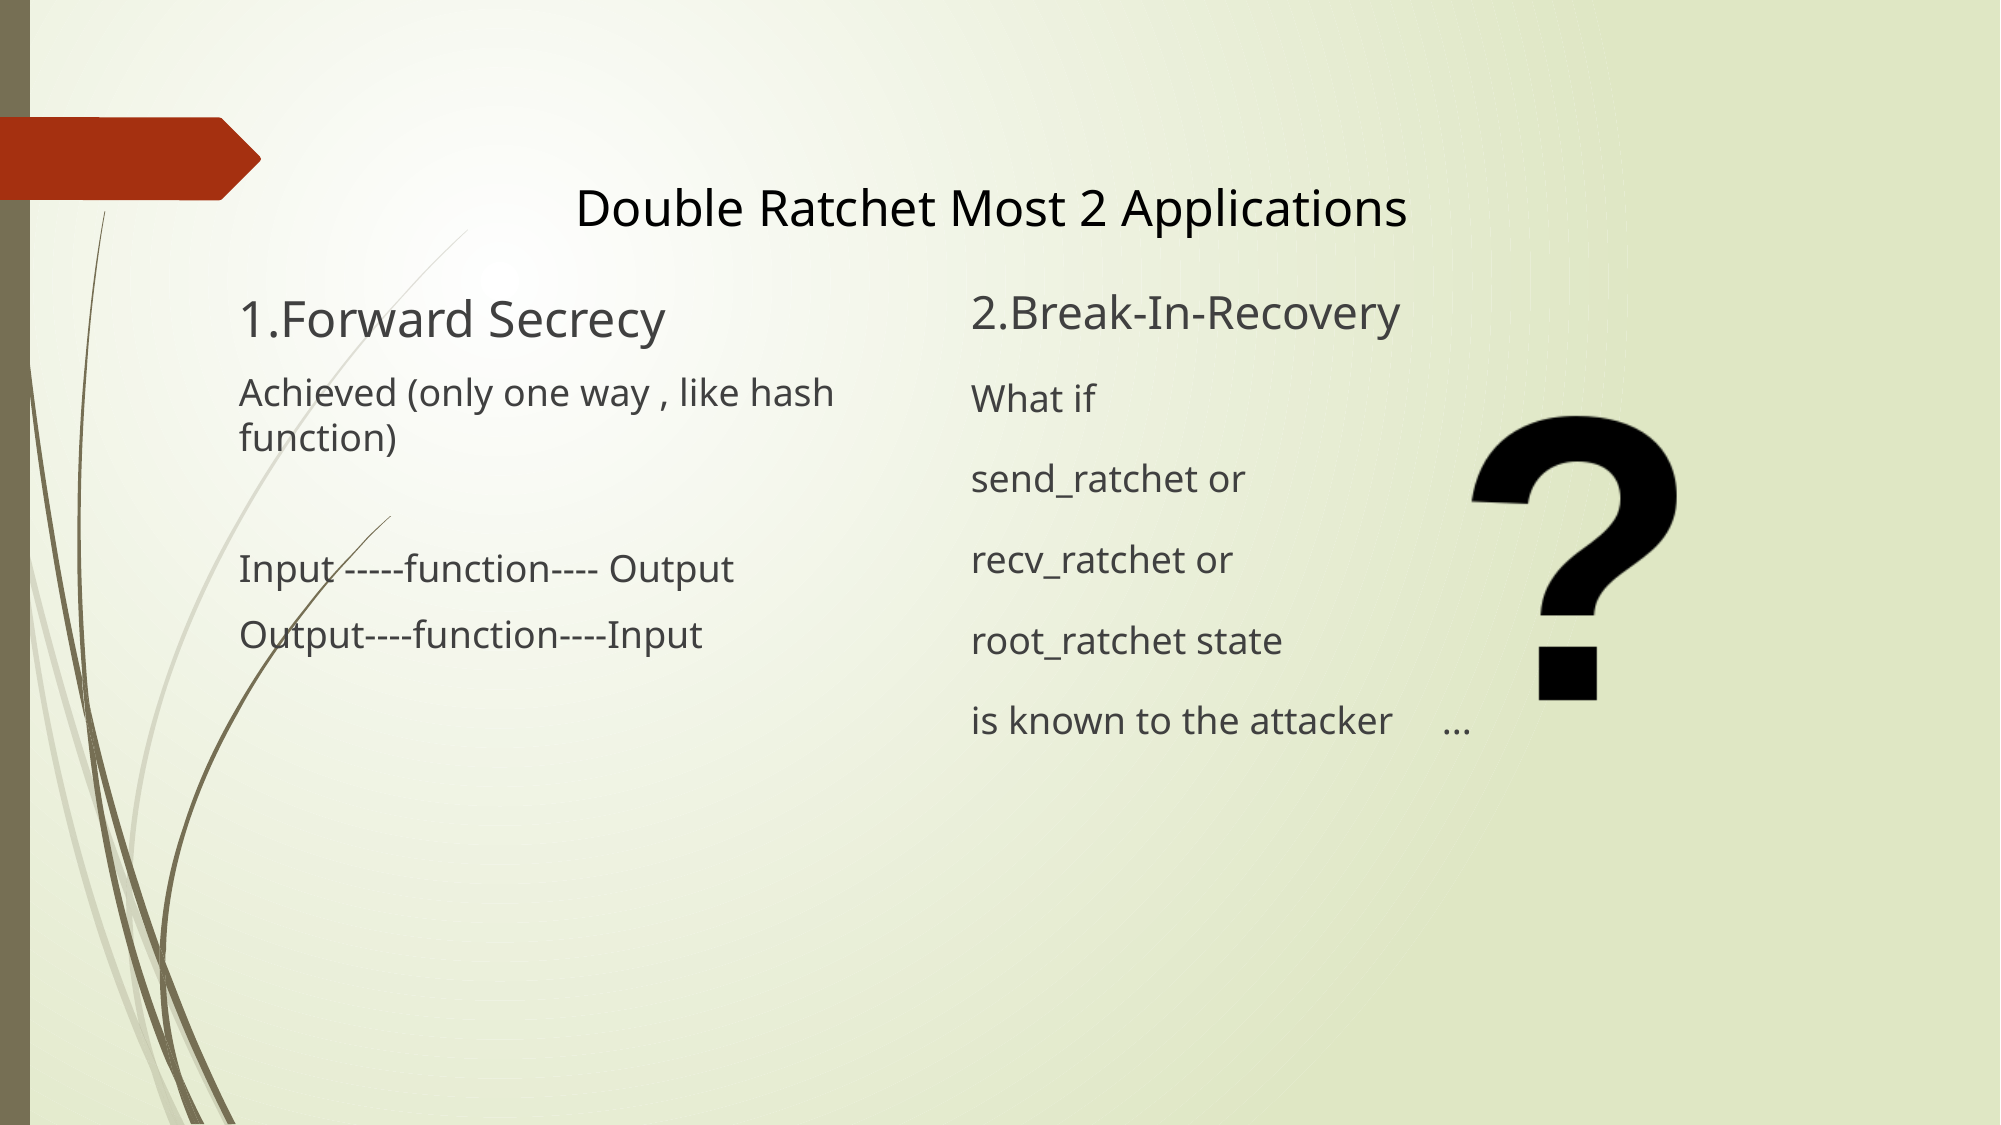

Double Ratchet Most 2 Applications
# 1.Forward Secrecy
Achieved (only one way , like hash function)
Input -----function---- Output
Output----function----Input
2.Break-In-Recovery
What if
send_ratchet or
recv_ratchet or
root_ratchet state
is known to the attacker ...